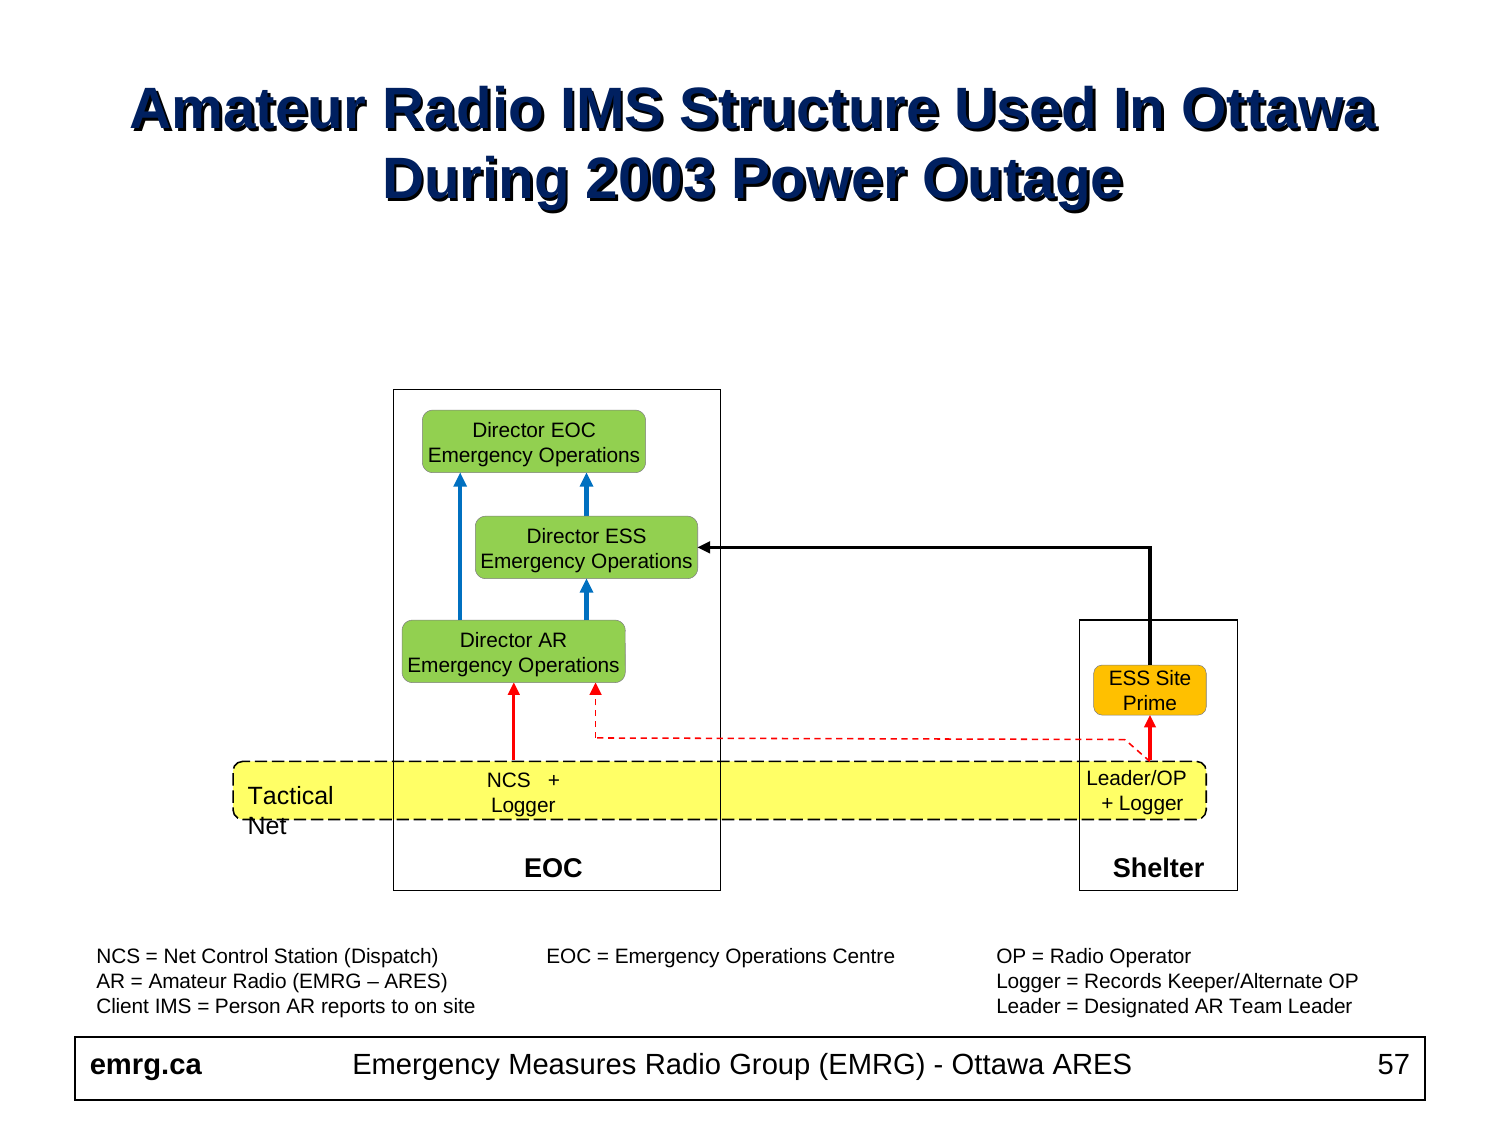

Amateur Radio IMS Structure Used In Ottawa During 2003 Power Outage
Director EOC Emergency Operations
Director ESS Emergency Operations
Director AR Emergency Operations
ESS Site Prime
Leader/OP + Logger
NCS + Logger
Tactical Net
EOC
Shelter
NCS = Net Control Station (Dispatch)	EOC = Emergency Operations Centre	OP = Radio Operator
AR = Amateur Radio (EMRG – ARES)				Logger = Records Keeper/Alternate OP
Client IMS = Person AR reports to on site				Leader = Designated AR Team Leader
Emergency Measures Radio Group (EMRG) - Ottawa ARES